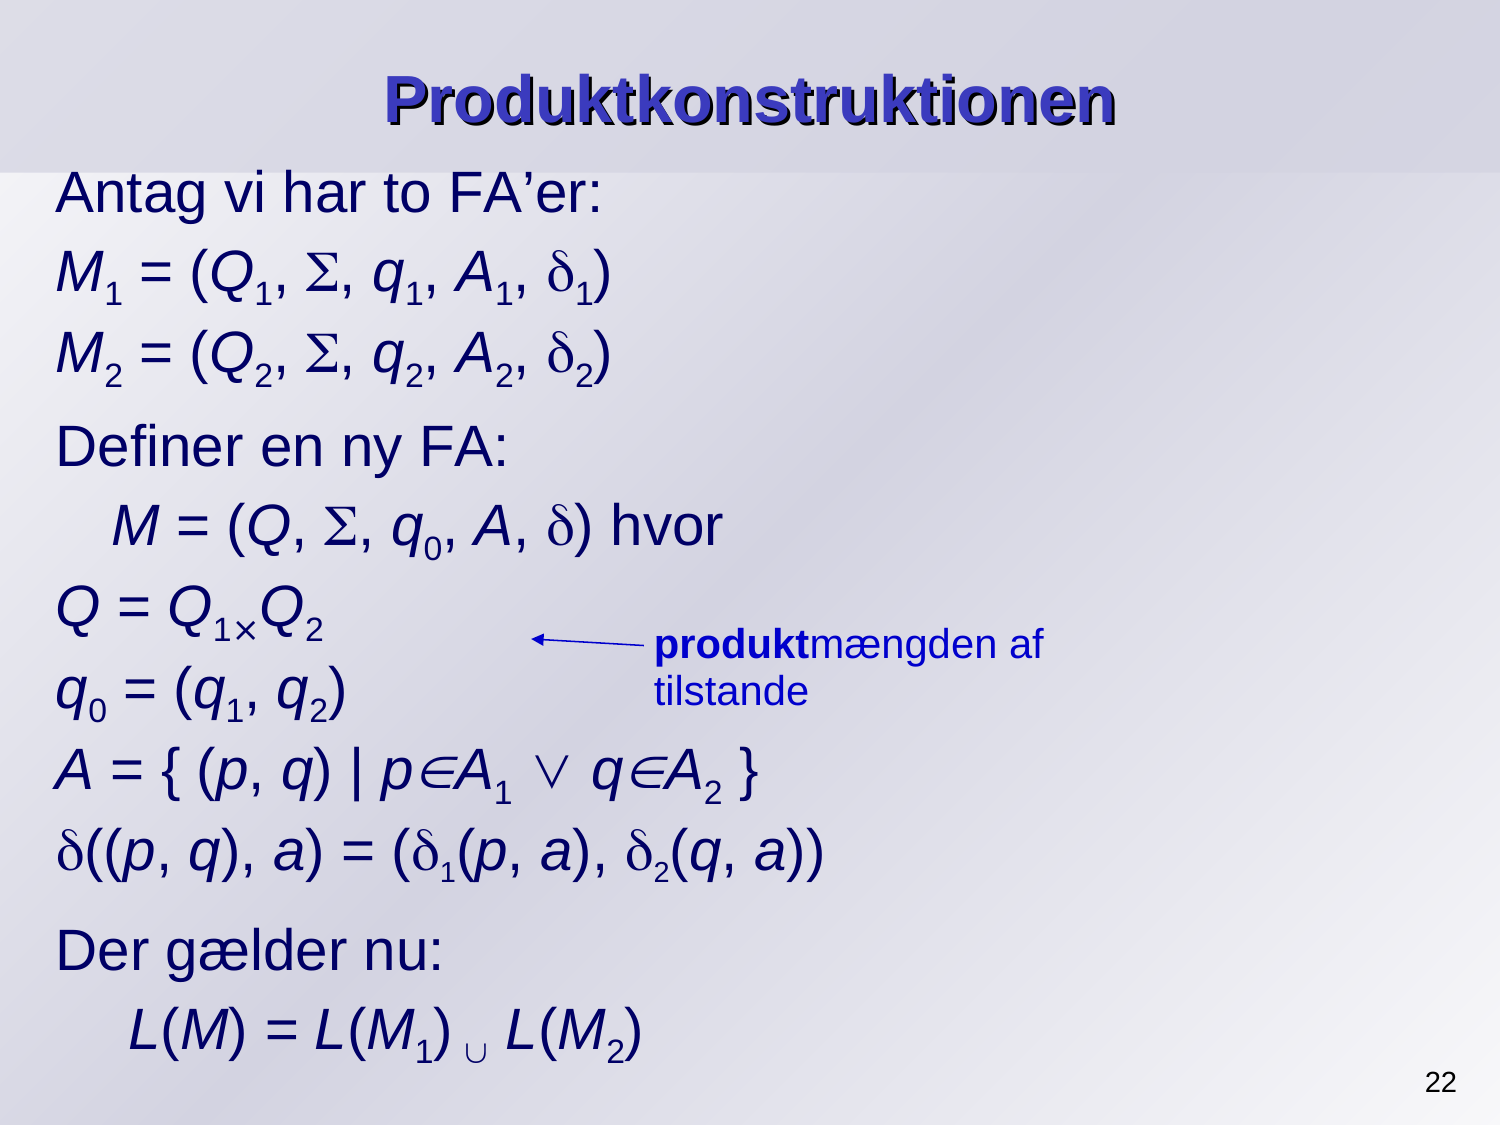

# Produktkonstruktionen
Antag vi har to FA’er:
M1 = (Q1, Σ, q1, A1, δ1)
M2 = (Q2, Σ, q2, A2, δ2)
Definer en ny FA:
	M = (Q, Σ, q0, A, δ) hvor
Q = Q1⨯Q2
q0 = (q1, q2)
A = { (p, q) | p∈A1 ∨ q∈A2 }
δ((p, q), a) = (δ1(p, a), δ2(q, a))
Der gælder nu:
	 L(M) = L(M1) ∪ L(M2)
produktmængden af tilstande
22